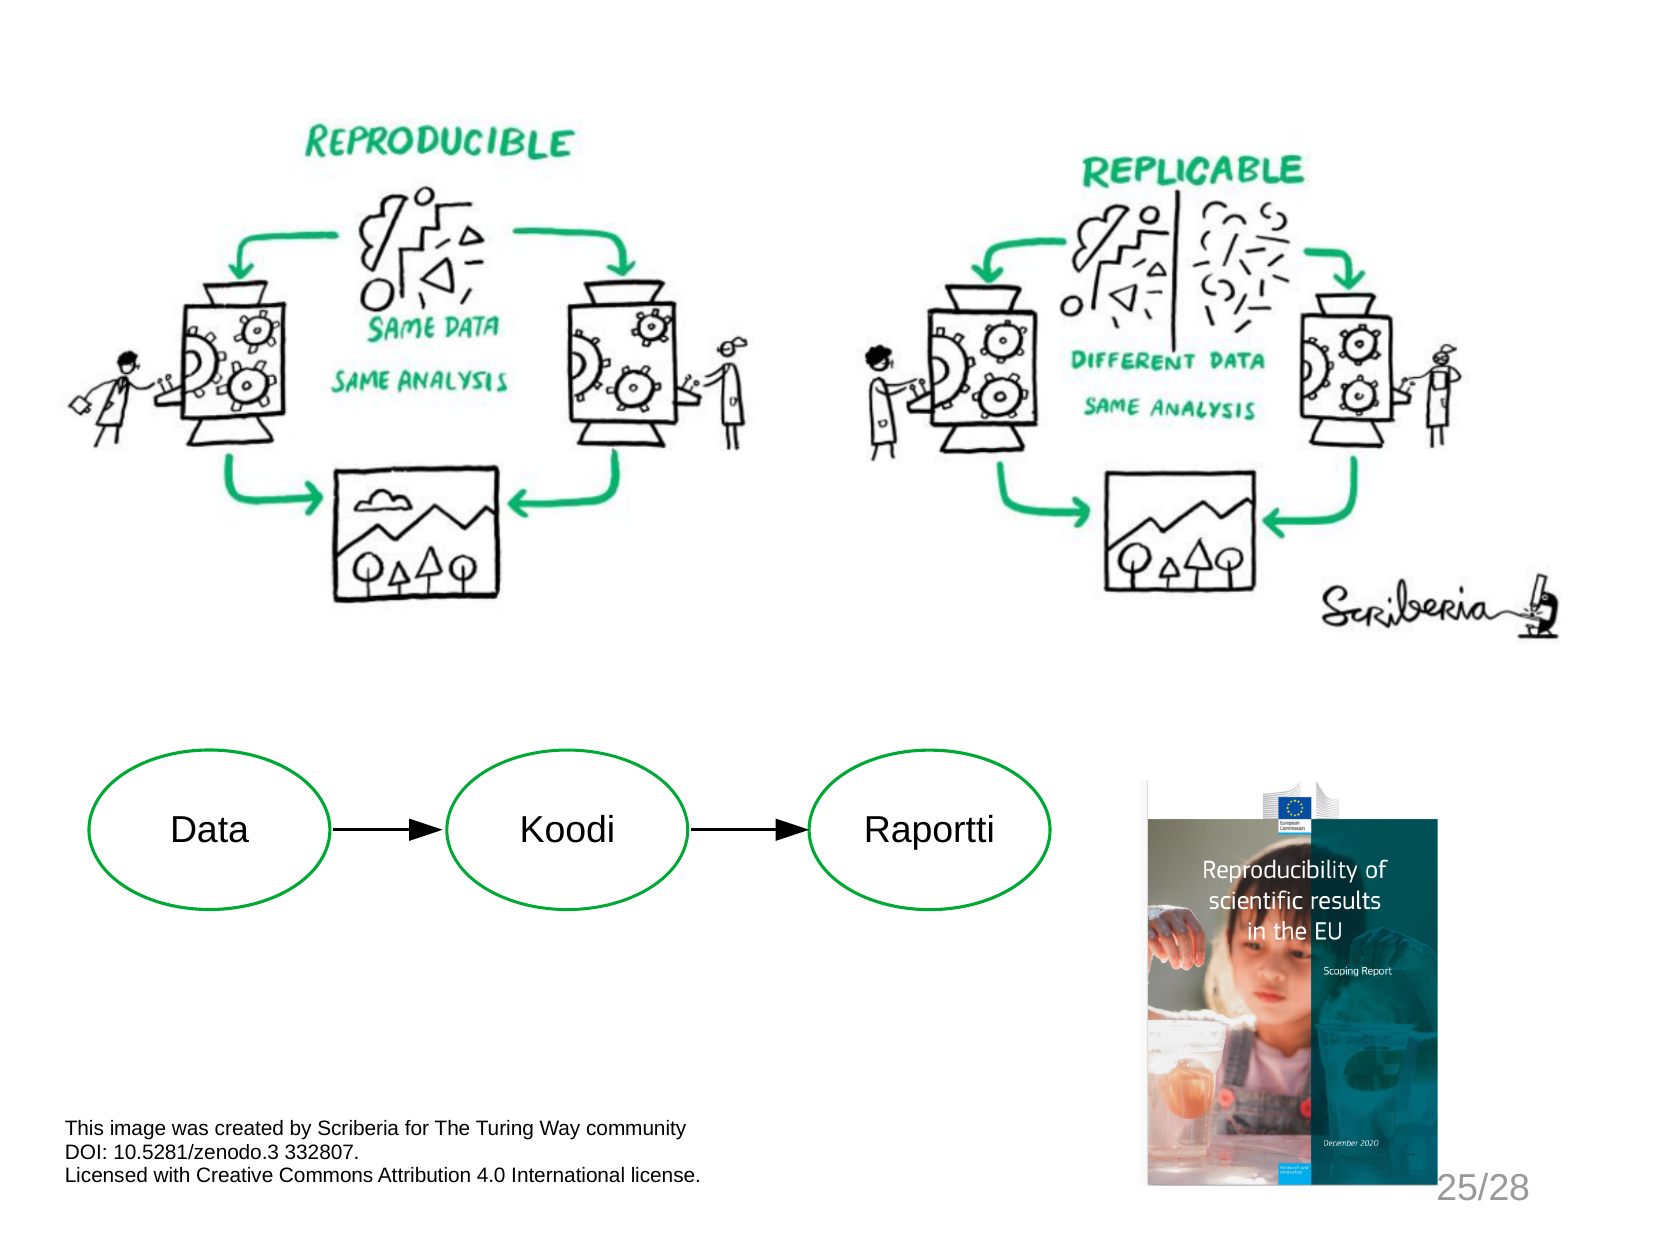

Data
Koodi
Raportti
This image was created by Scriberia for The Turing Way community
DOI: 10.5281/zenodo.3 332807.
Licensed with Creative Commons Attribution 4.0 International license.